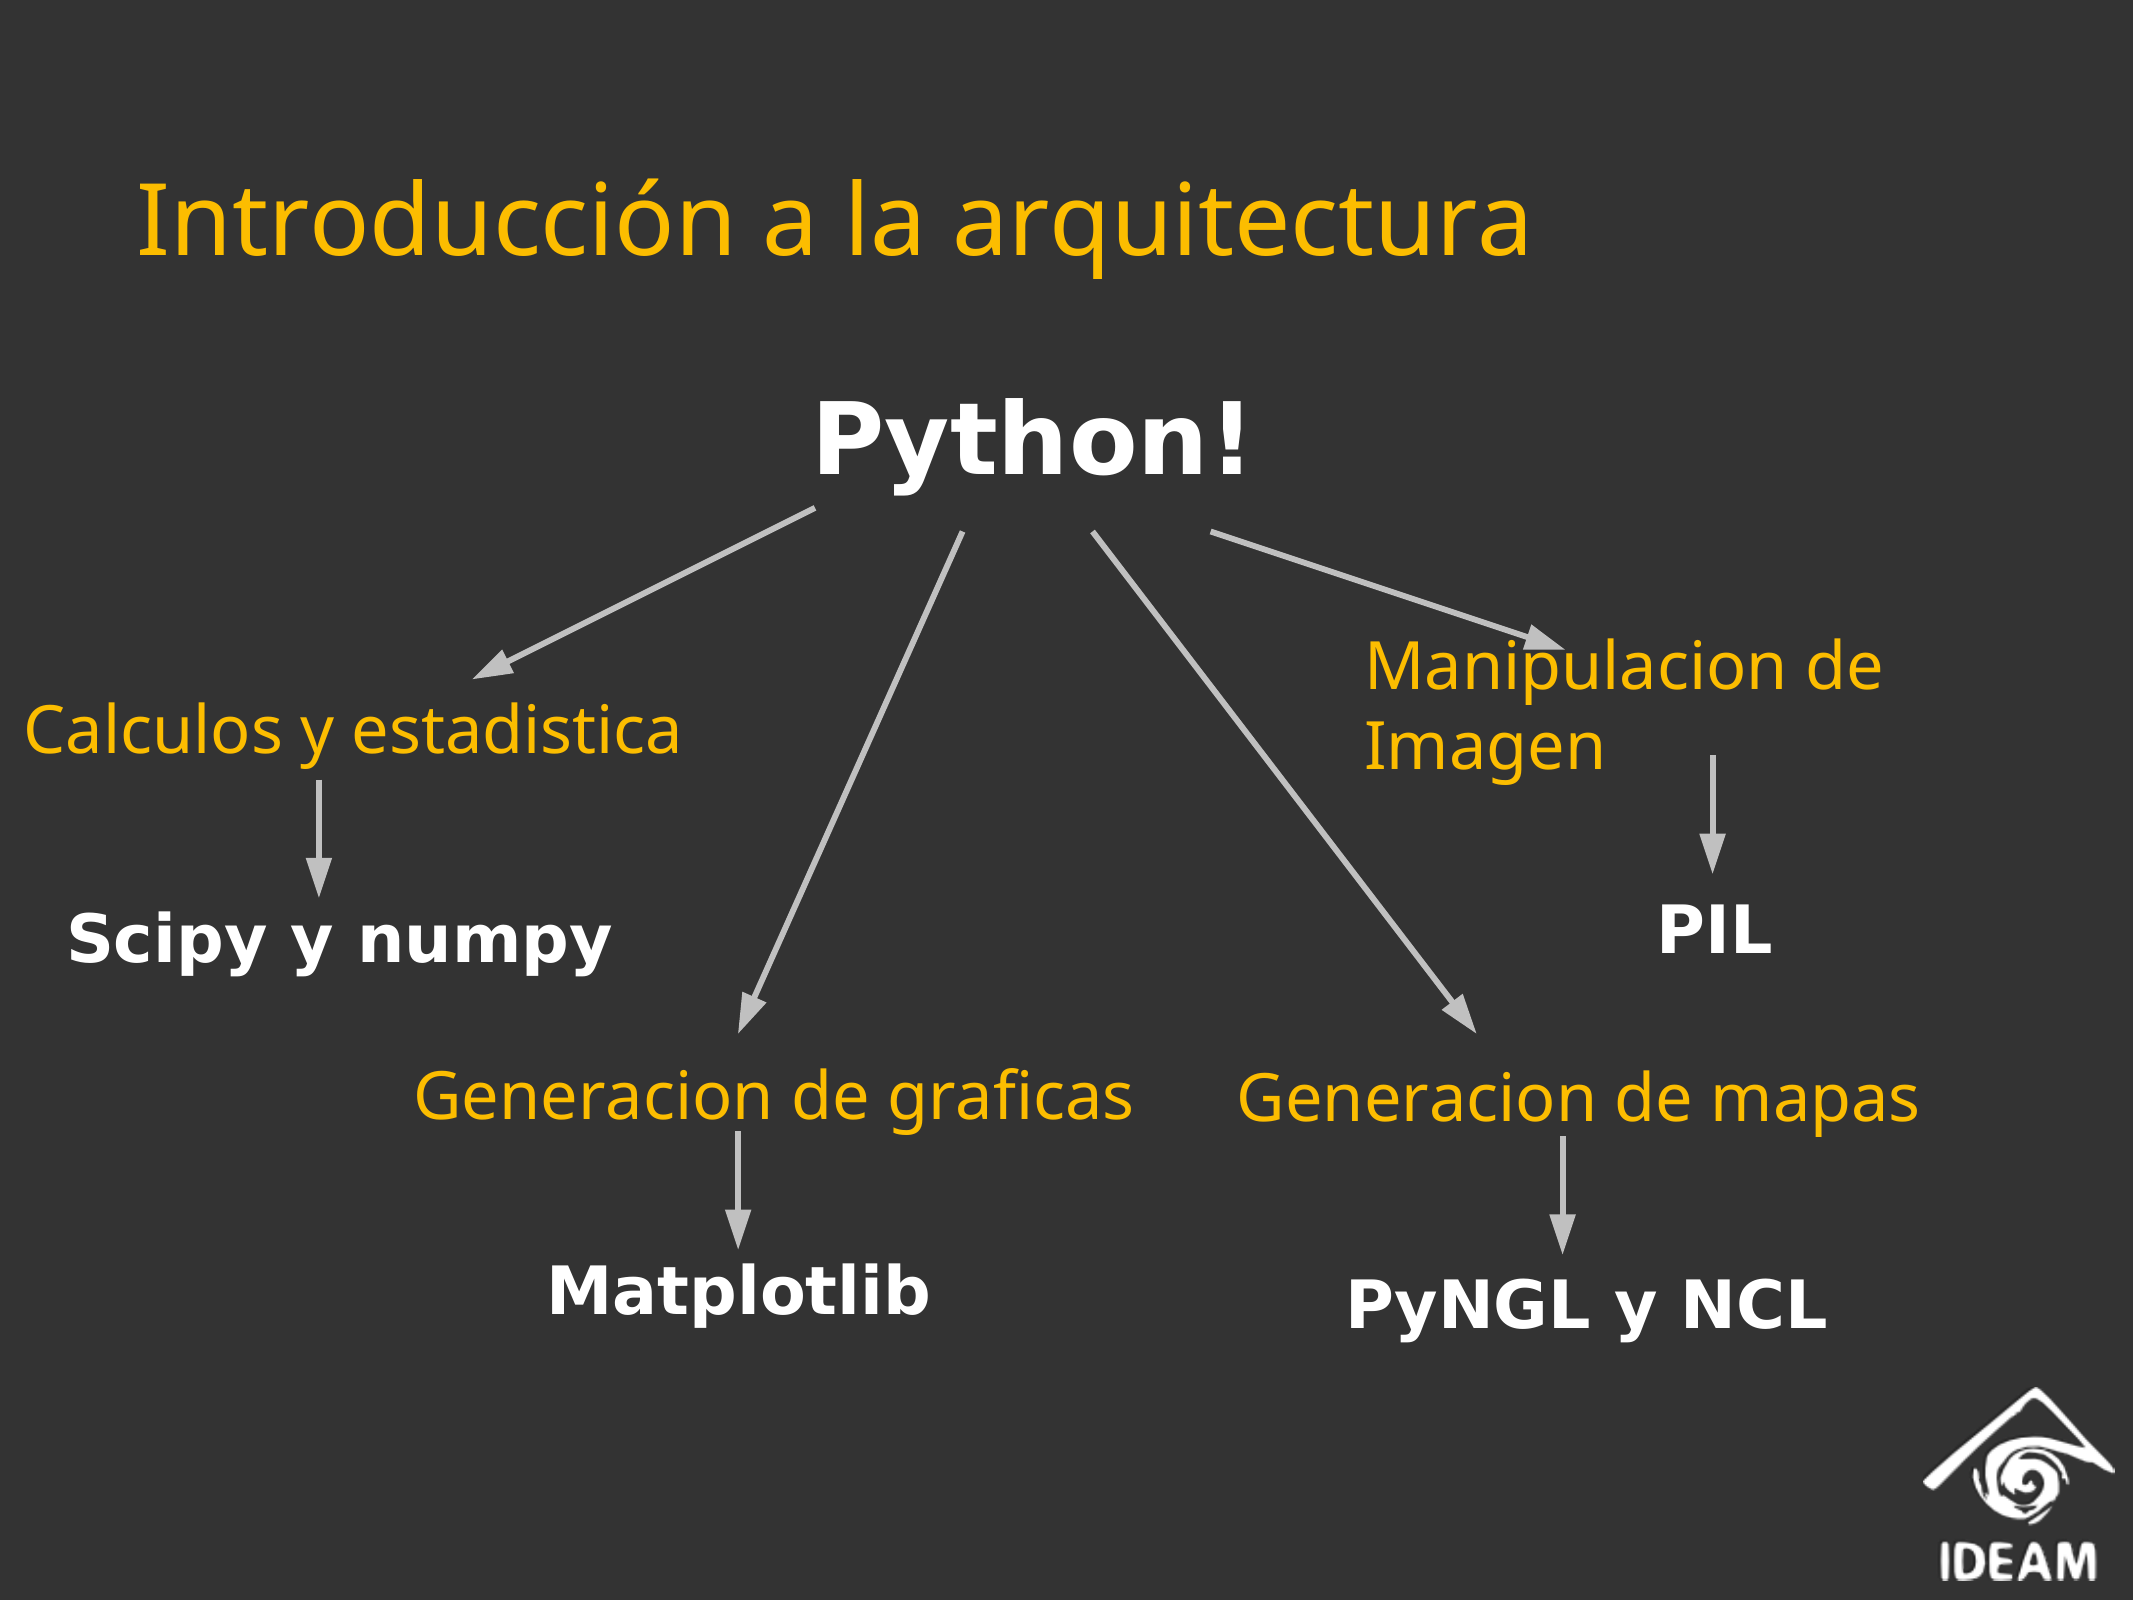

Introducción a la arquitectura
Python!
Manipulacion de Imagen
Calculos y estadistica
PIL
Scipy y numpy
Generacion de graficas
Generacion de mapas
Matplotlib
PyNGL y NCL